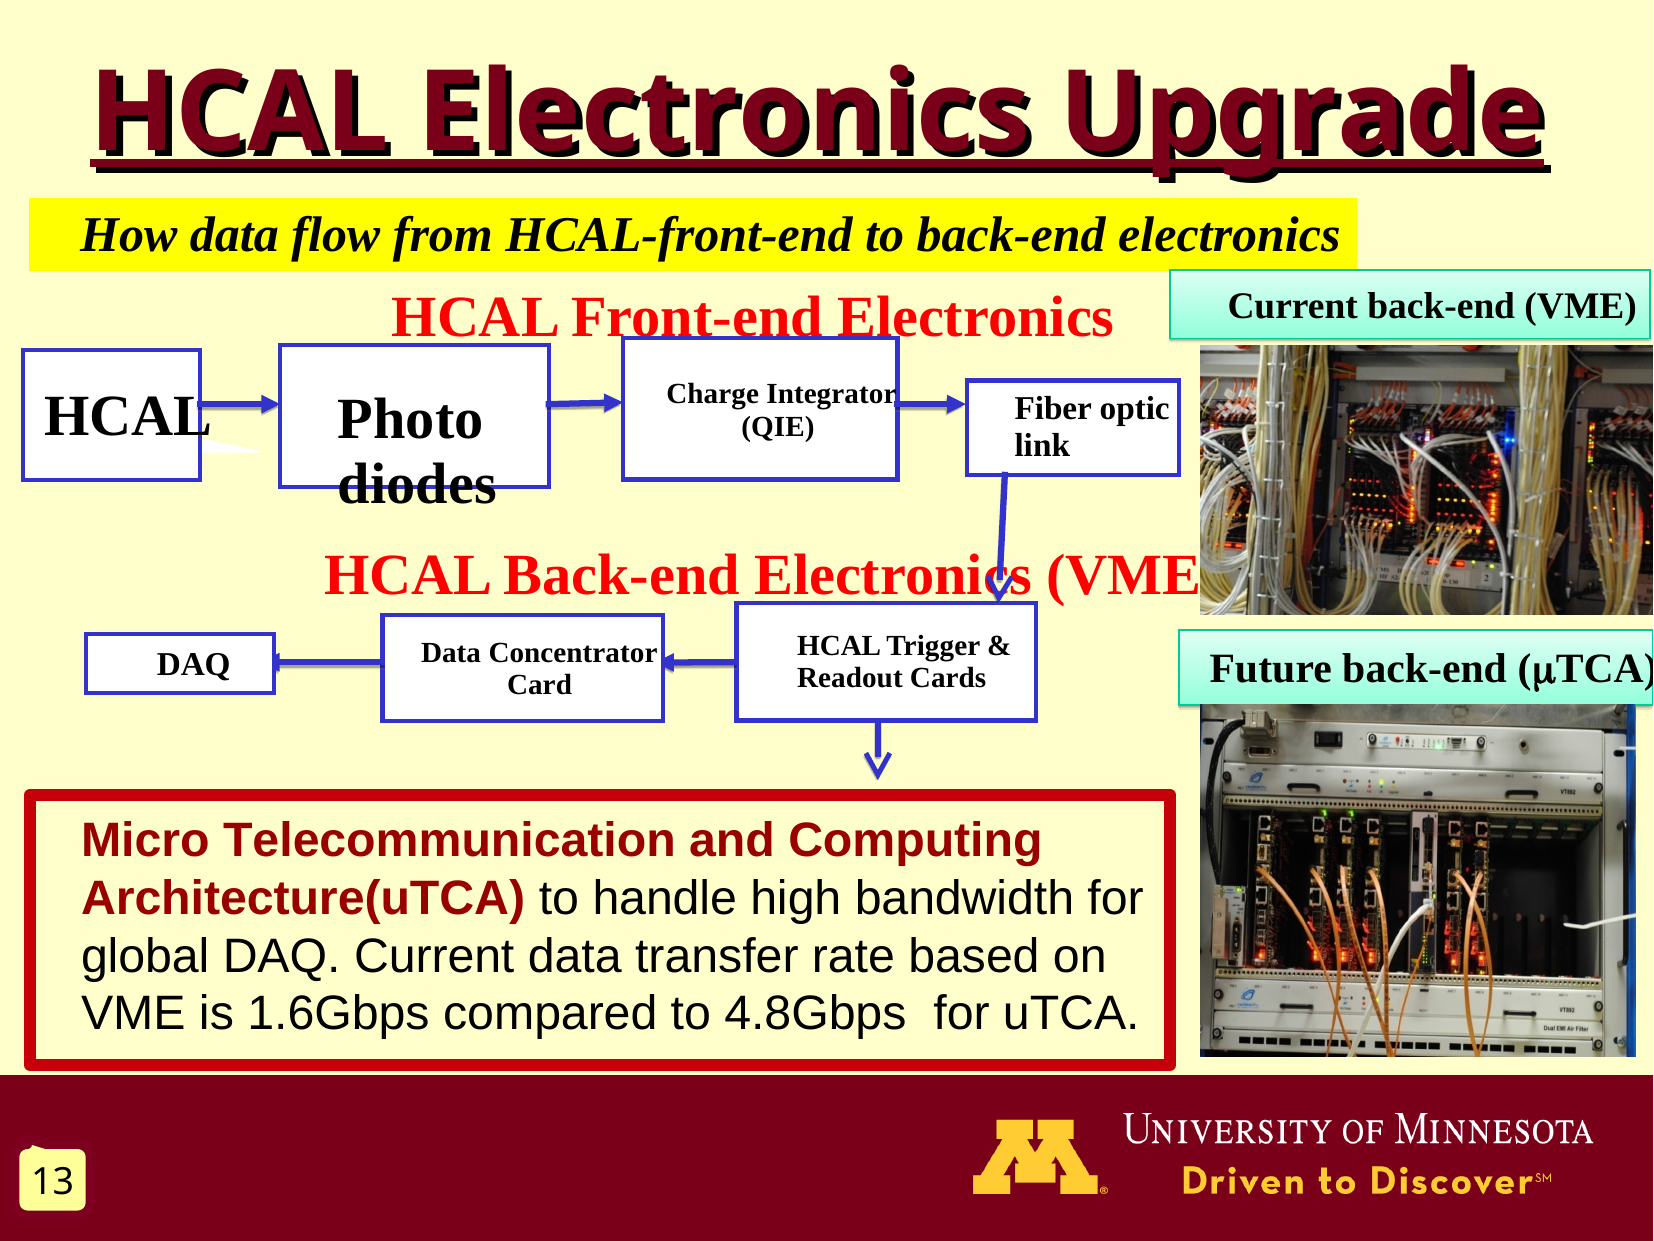

# HCAL Electronics Upgrade
How data flow from HCAL-front-end to back-end electronics
 Current back-end (VME)
HCAL Front-end Electronics
 Charge Integrator
(QIE)
HCAL
Photo diodes
Fiber optic
link
HCAL Back-end Electronics (VME)
HCAL Trigger &
Readout Cards
Data Concentrator
Card
DAQ
Future back-end (TCA)
Micro Telecommunication and Computing Architecture(uTCA) to handle high bandwidth for global DAQ. Current data transfer rate based on VME is 1.6Gbps compared to 4.8Gbps for uTCA.
13